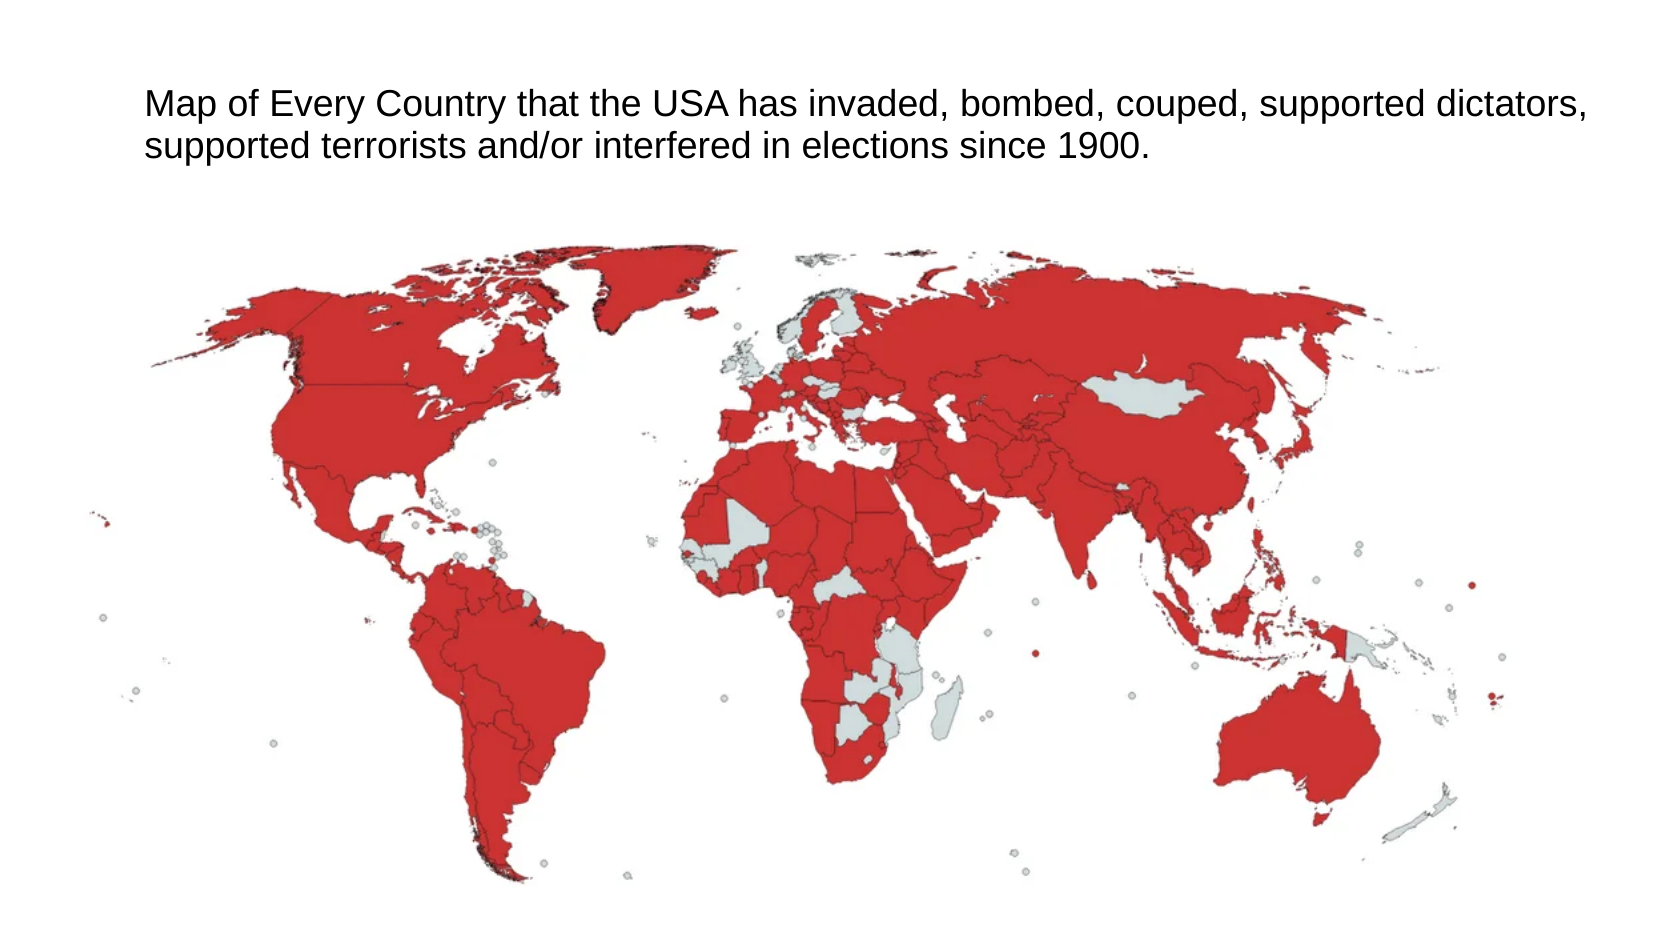

Map of Every Country that the USA has invaded, bombed, couped, supported dictators,
supported terrorists and/or interfered in elections since 1900.